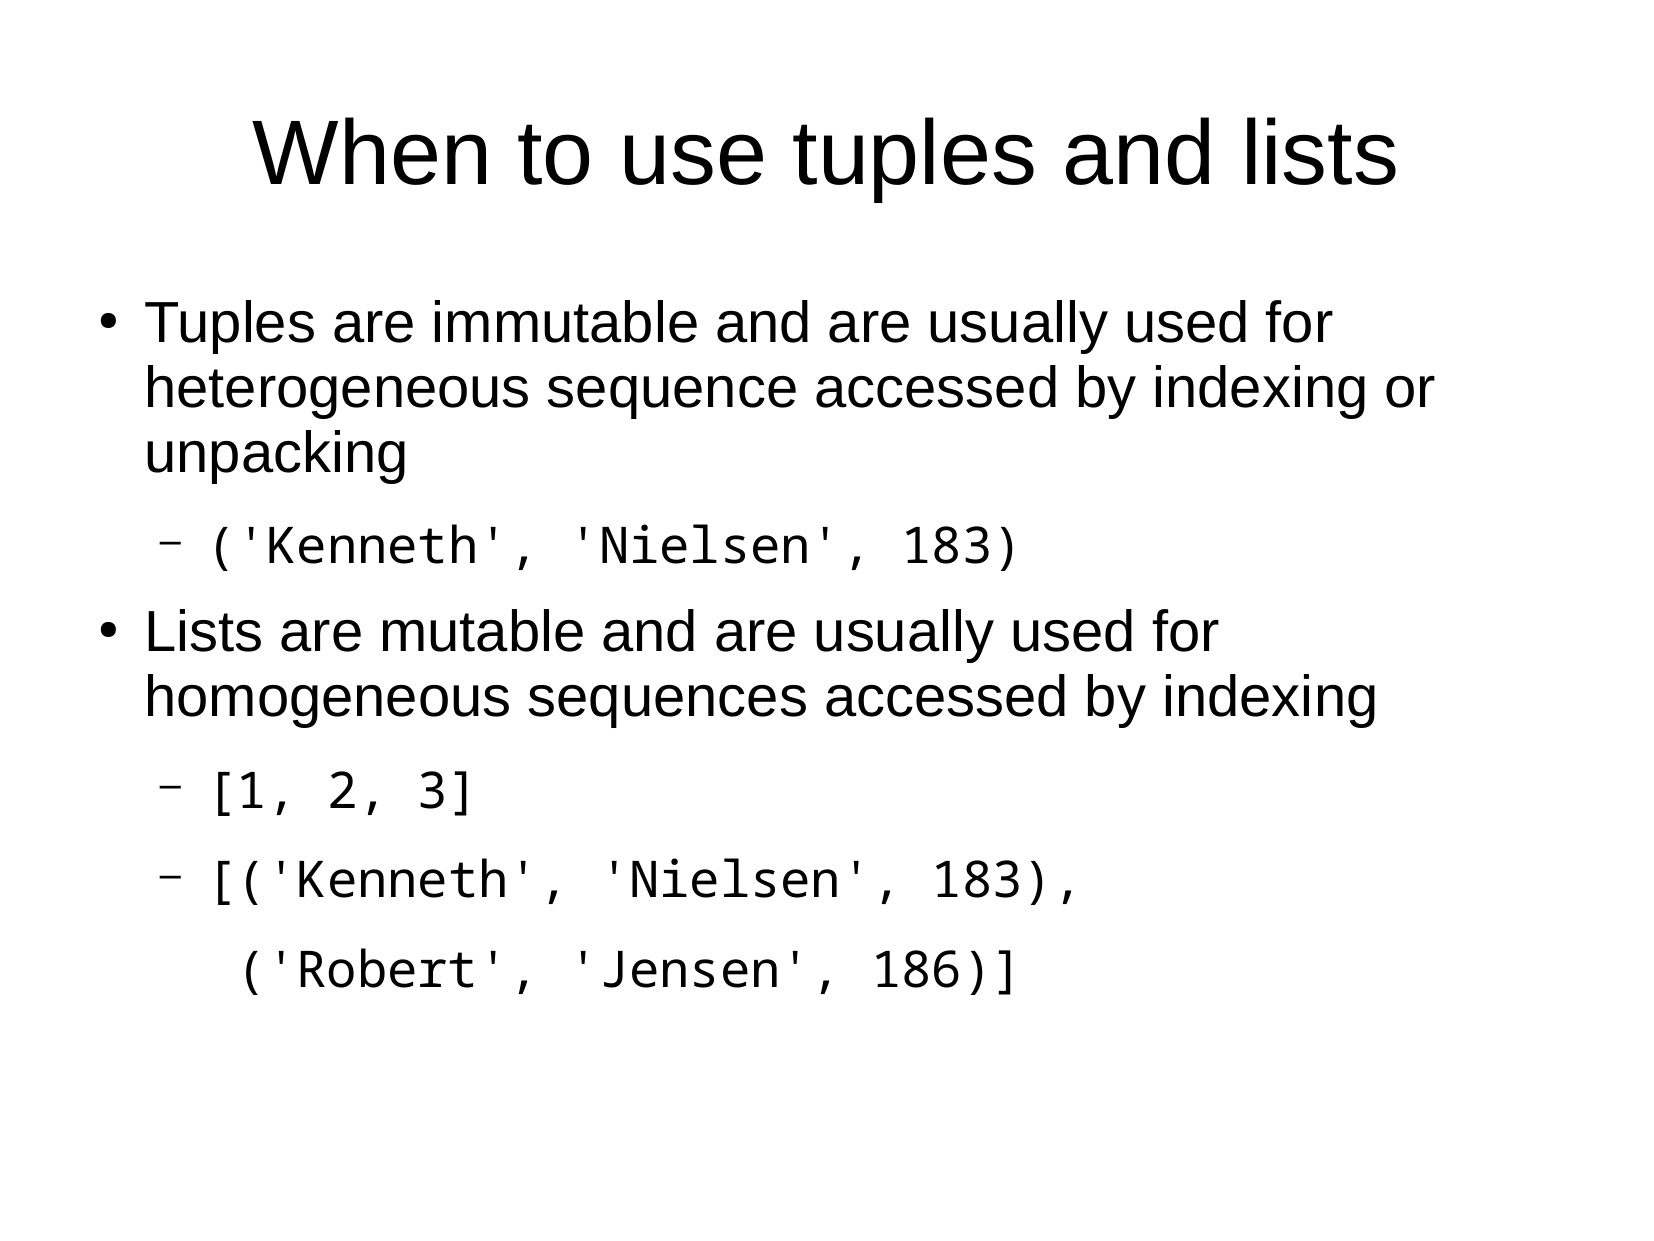

# When to use tuples and lists
Tuples are immutable and are usually used for heterogeneous sequence accessed by indexing or unpacking
('Kenneth', 'Nielsen', 183)
Lists are mutable and are usually used for homogeneous sequences accessed by indexing
[1, 2, 3]
[('Kenneth', 'Nielsen', 183),
 ('Robert', 'Jensen', 186)]